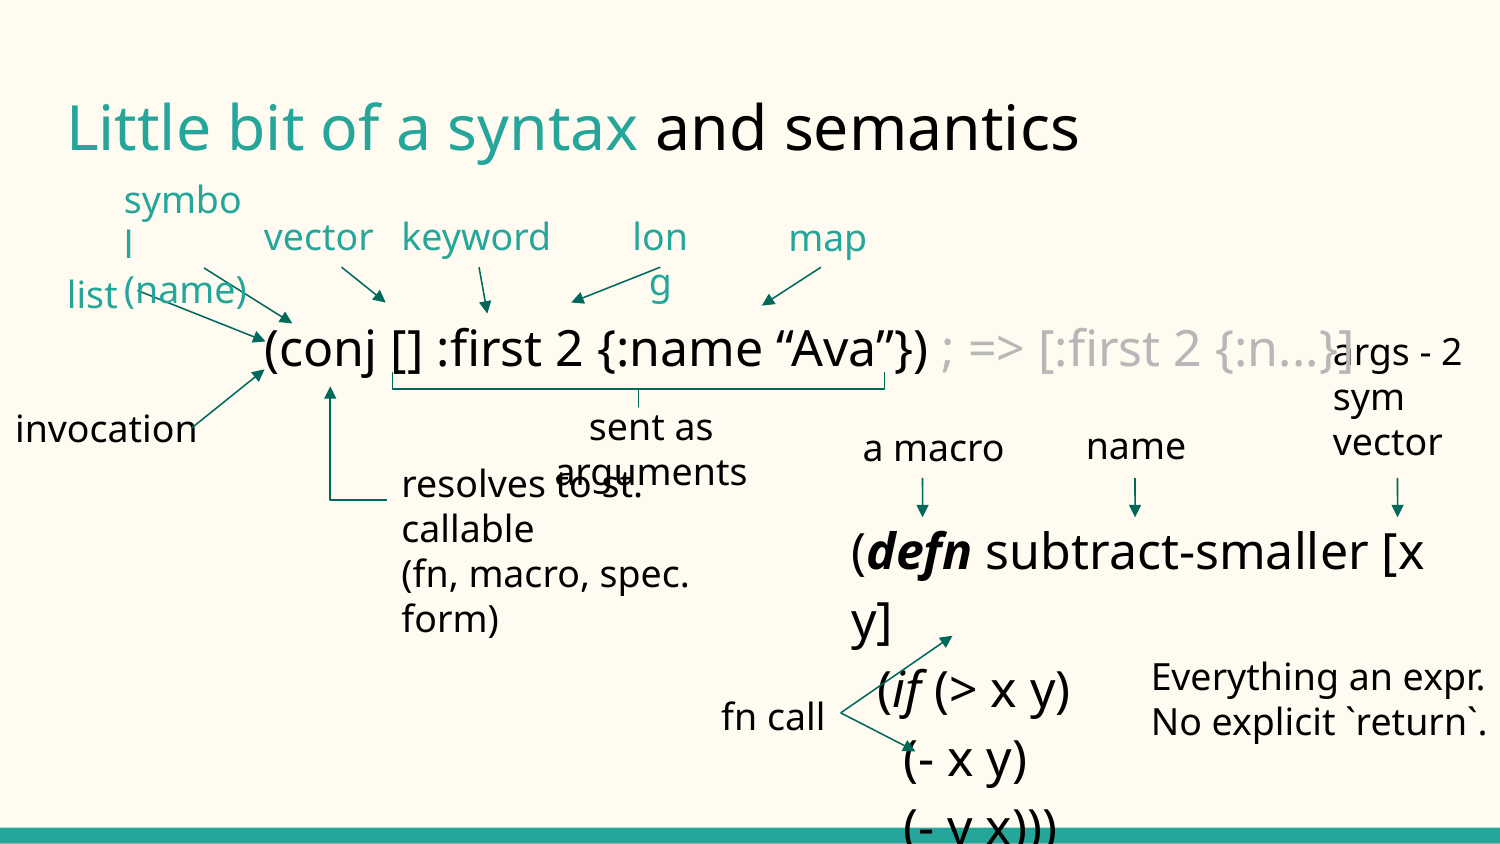

# Little bit of a syntax and semantics
symbol
(name)
vector
keyword
long
map
list
(conj [] :first 2 {:name “Ava”}) ; => [:first 2 {:n...}]
args - 2 sym vector
sent as arguments
invocation
name
a macro
resolves to st. callable
(fn, macro, spec. form)
(defn subtract-smaller [x y]
 (if (> x y)
 (- x y)
 (- y x)))
Everything an expr.
No explicit `return`.
fn call